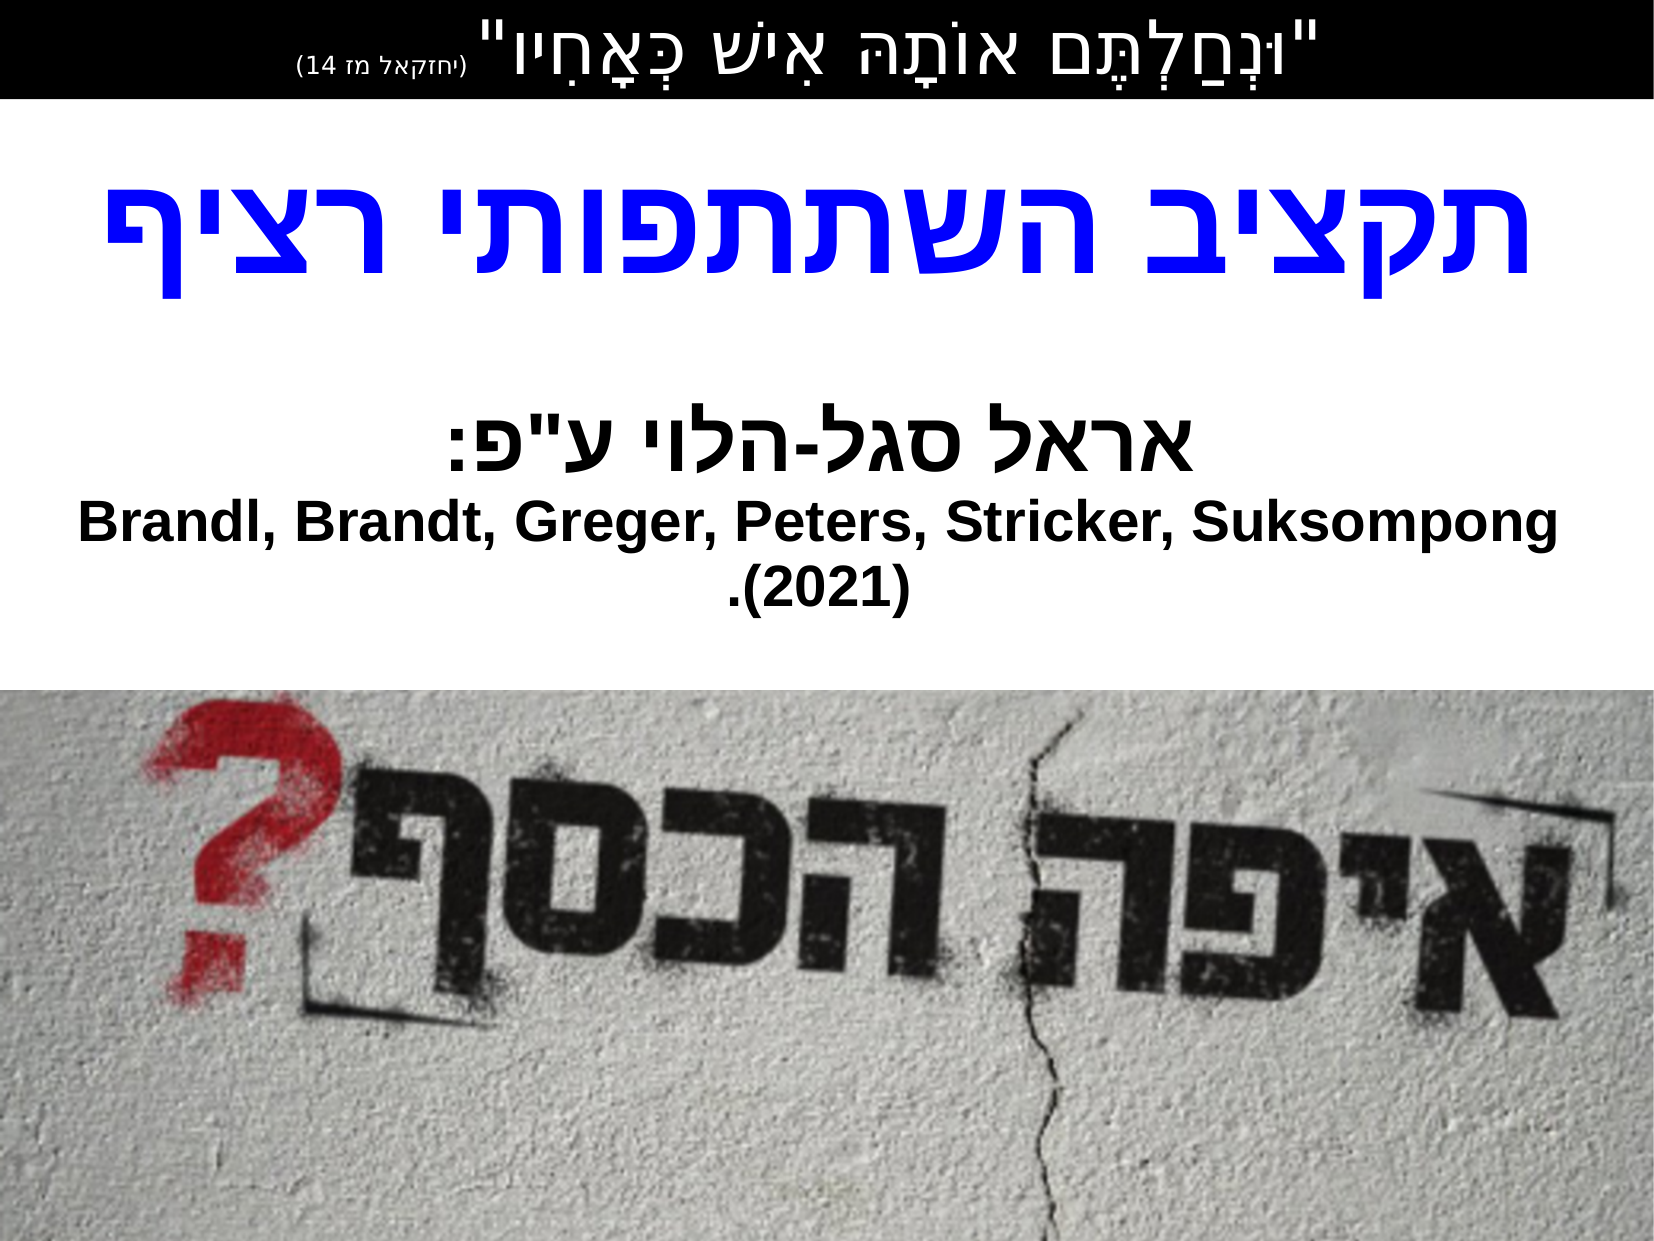

"וּנְחַלְתֶּם אוֹתָהּ אִישׁ כְּאָחִיו" (יחזקאל מז 14)
# תקציב השתתפותי רציף אראל סגל-הלוי ע"פ: Brandl, Brandt, Greger, Peters, Stricker, Suksompong (2021).